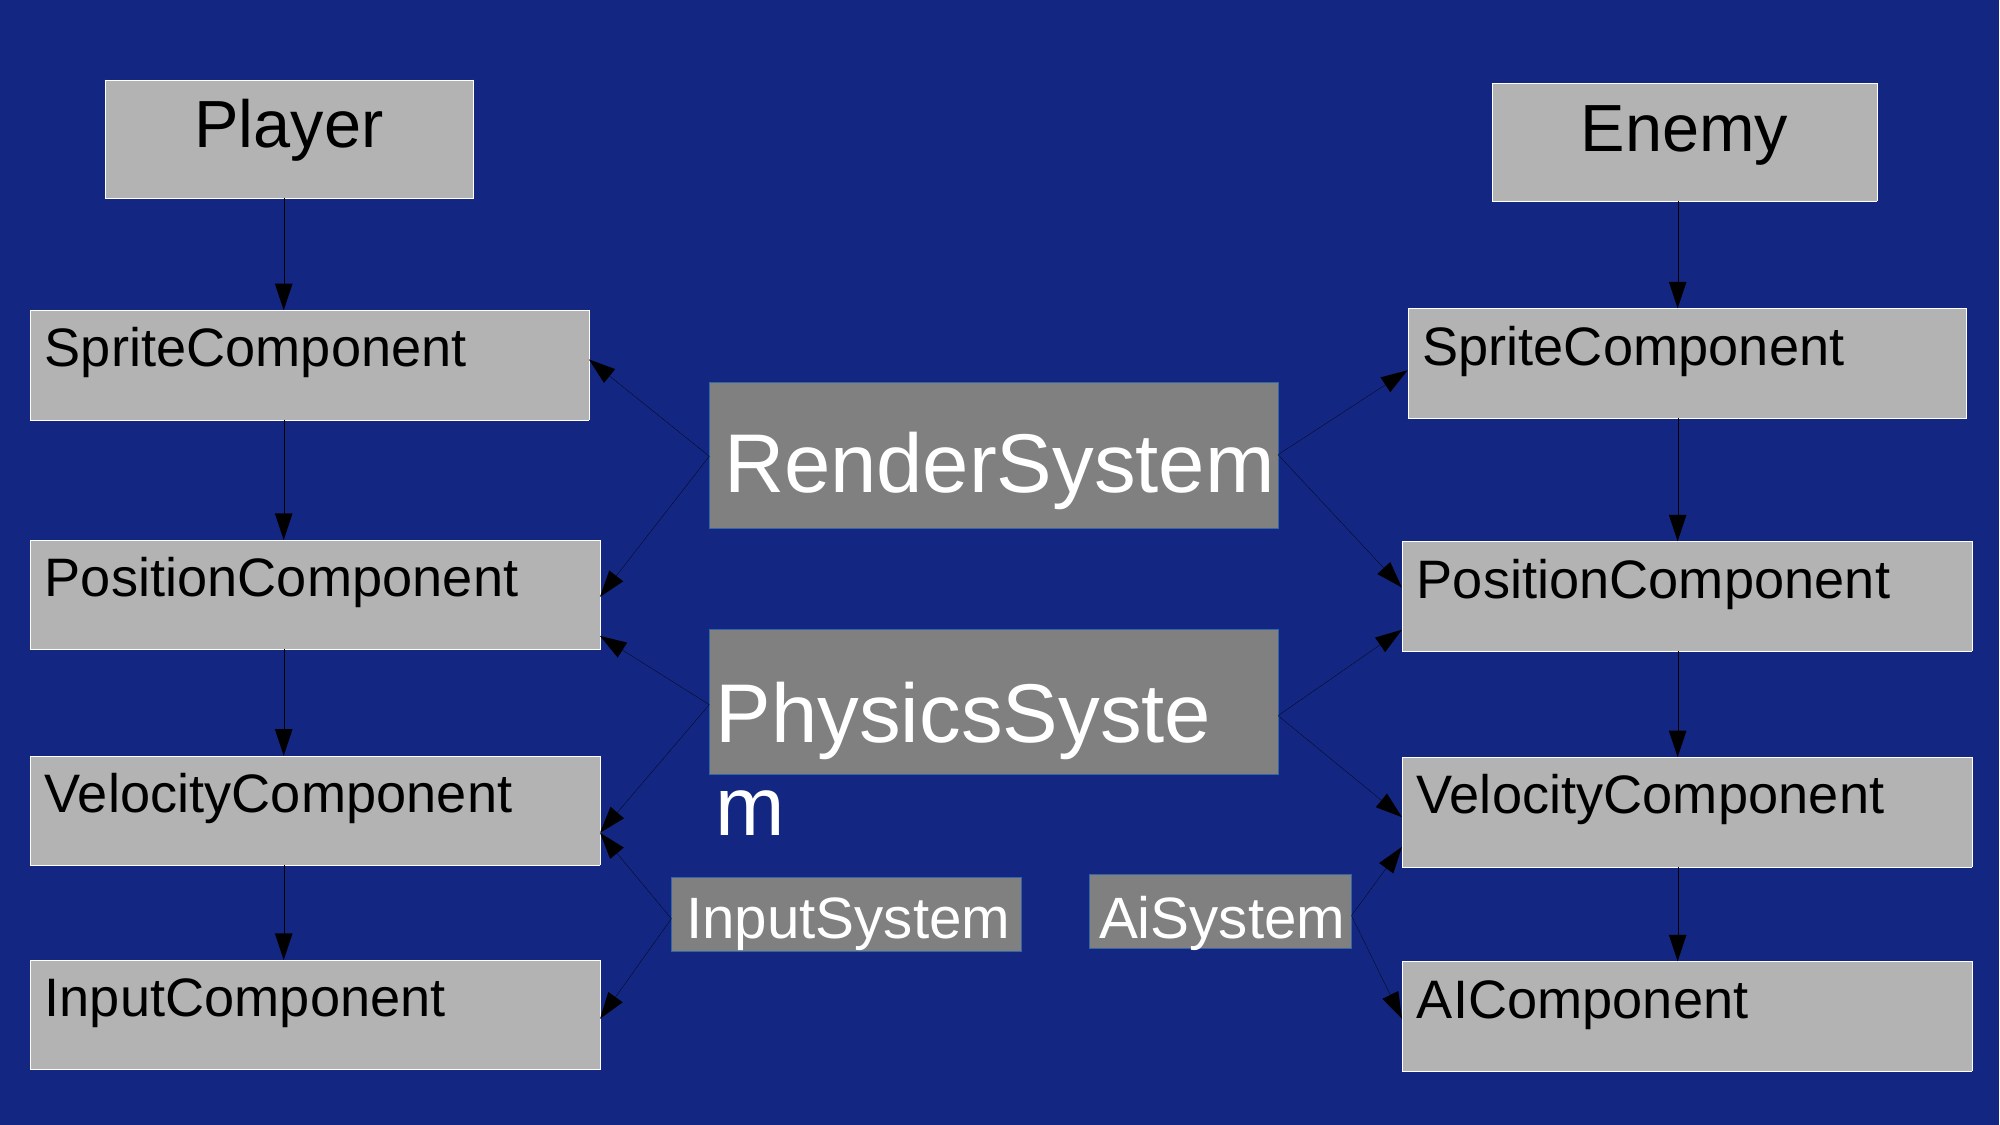

| Player |
| --- |
| Enemy |
| --- |
| SpriteComponent |
| --- |
| SpriteComponent |
| --- |
RenderSystem
| PositionComponent |
| --- |
| PositionComponent |
| --- |
PhysicsSystem
| VelocityComponent |
| --- |
| VelocityComponent |
| --- |
AiSystem
InputSystem
| InputComponent |
| --- |
| AIComponent |
| --- |